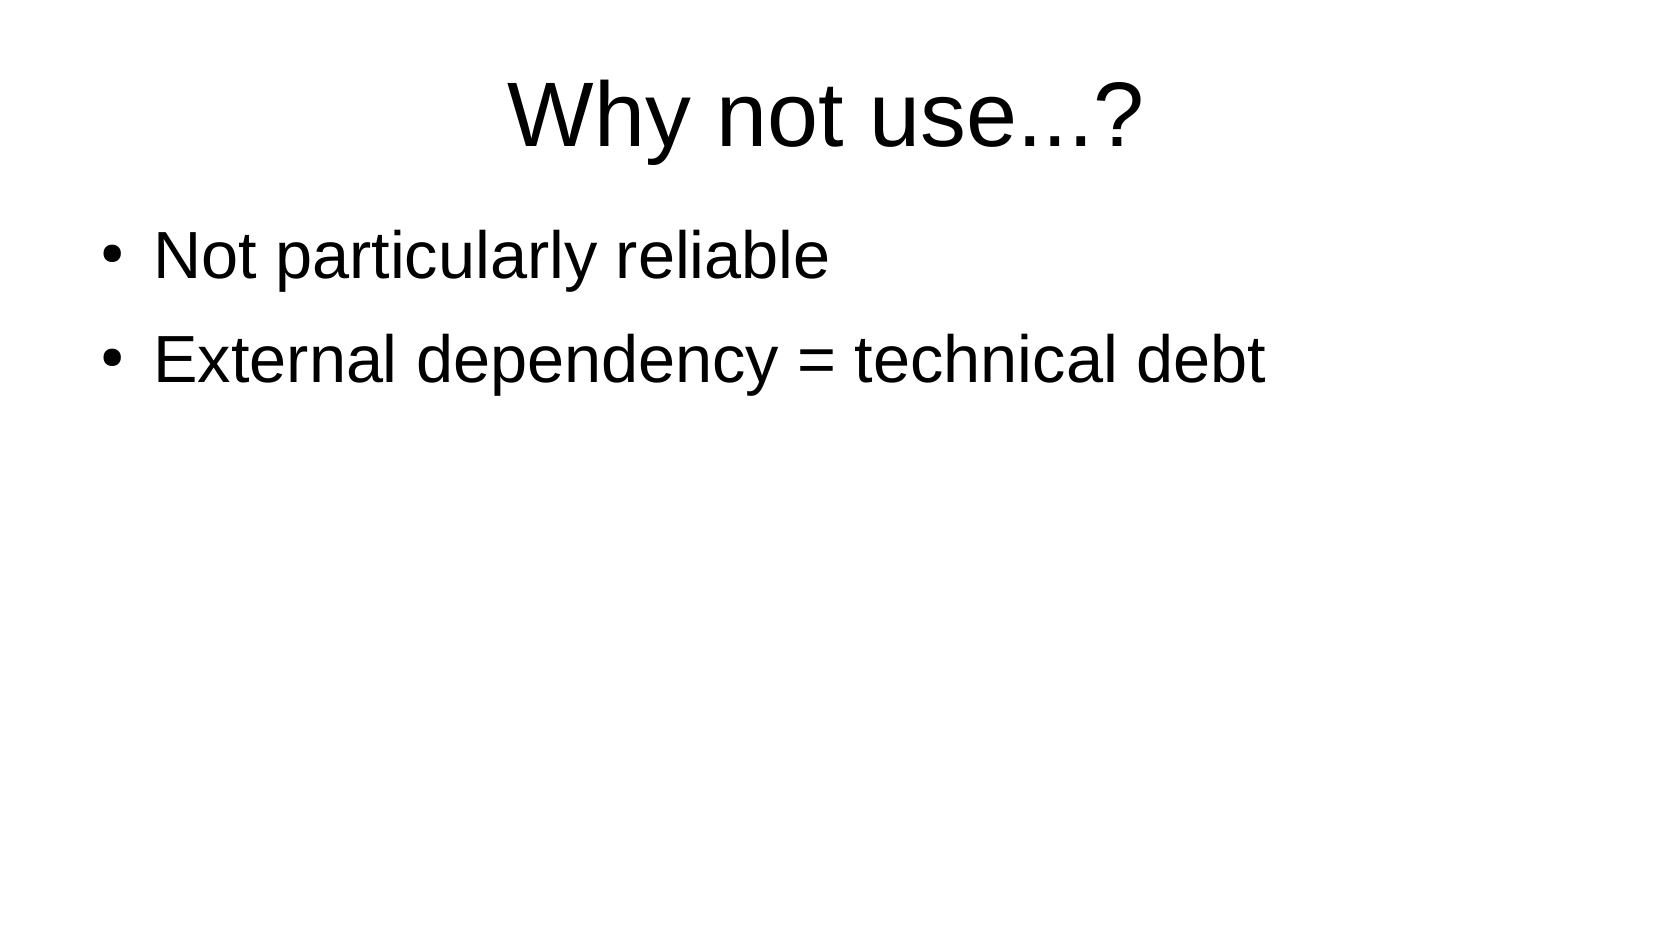

# Why not use...?
Not particularly reliable
External dependency = technical debt